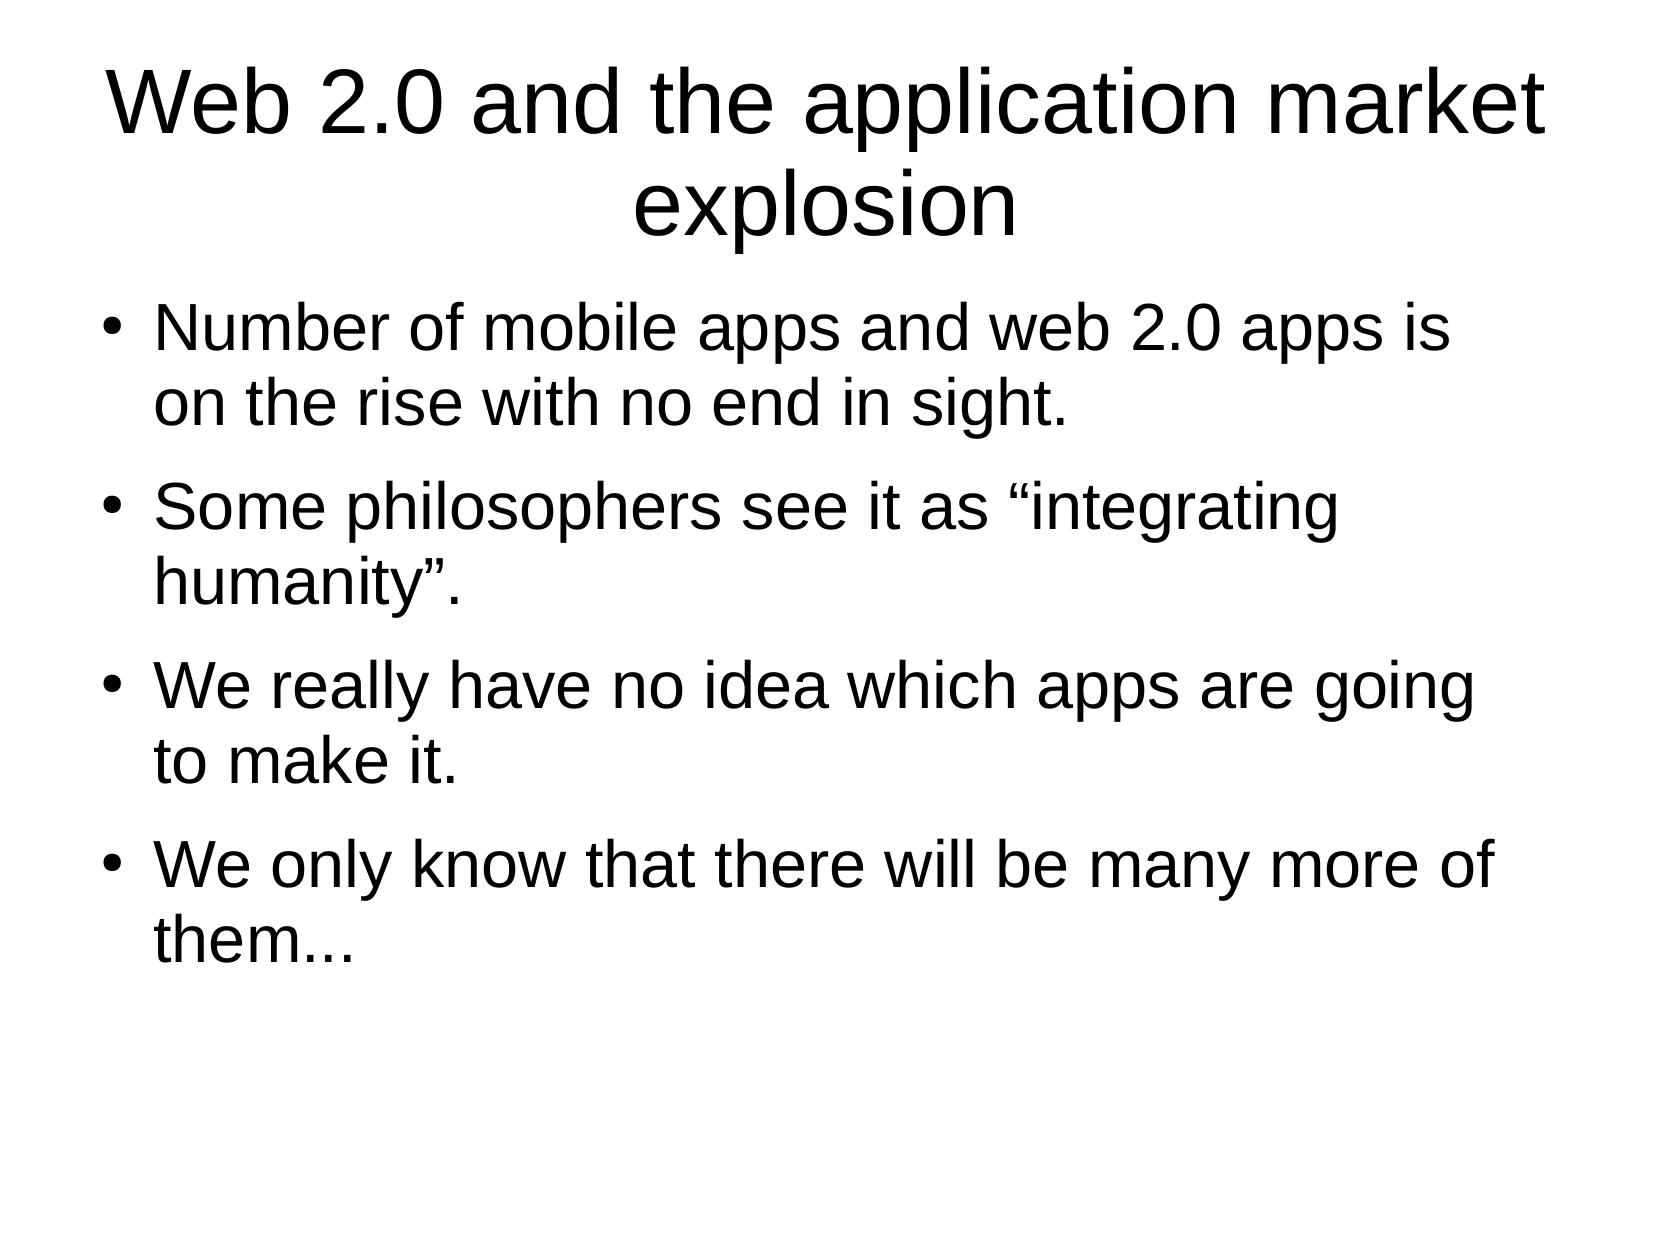

# Web 2.0 and the application market explosion
Number of mobile apps and web 2.0 apps is on the rise with no end in sight.
Some philosophers see it as “integrating humanity”.
We really have no idea which apps are going to make it.
We only know that there will be many more of them...